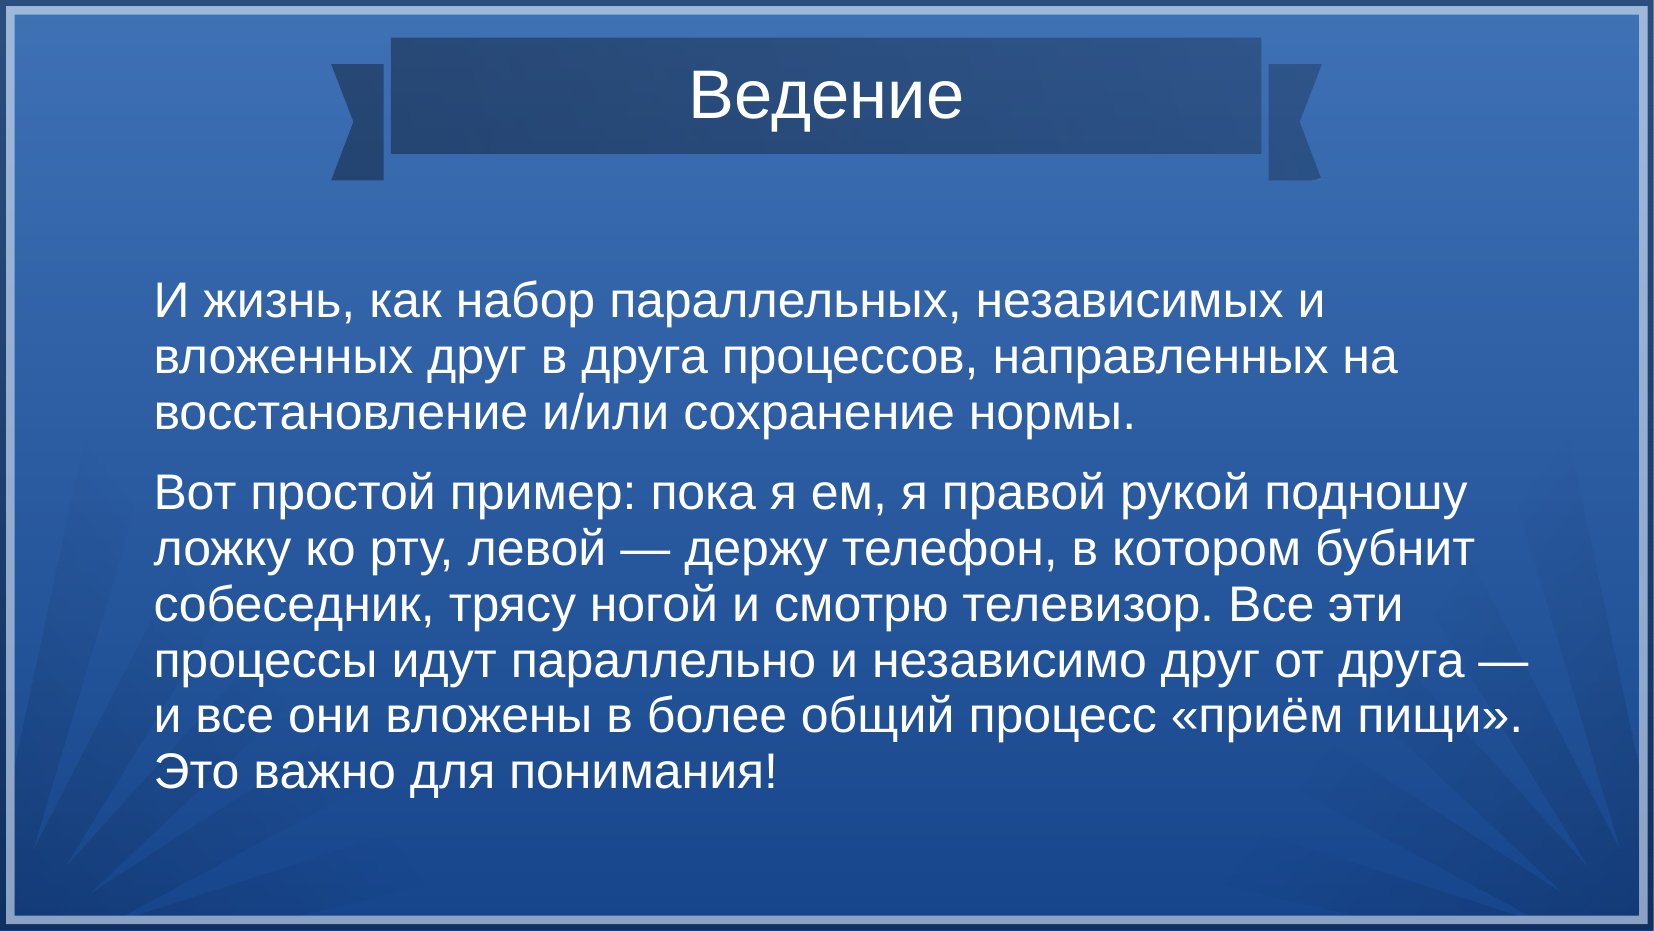

# Ведение
И жизнь, как набор параллельных, независимых и вложенных друг в друга процессов, направленных на восстановление и/или сохранение нормы.
Вот простой пример: пока я ем, я правой рукой подношу ложку ко рту, левой — держу телефон, в котором бубнит собеседник, трясу ногой и смотрю телевизор. Все эти процессы идут параллельно и независимо друг от друга — и все они вложены в более общий процесс «приём пищи». Это важно для понимания!